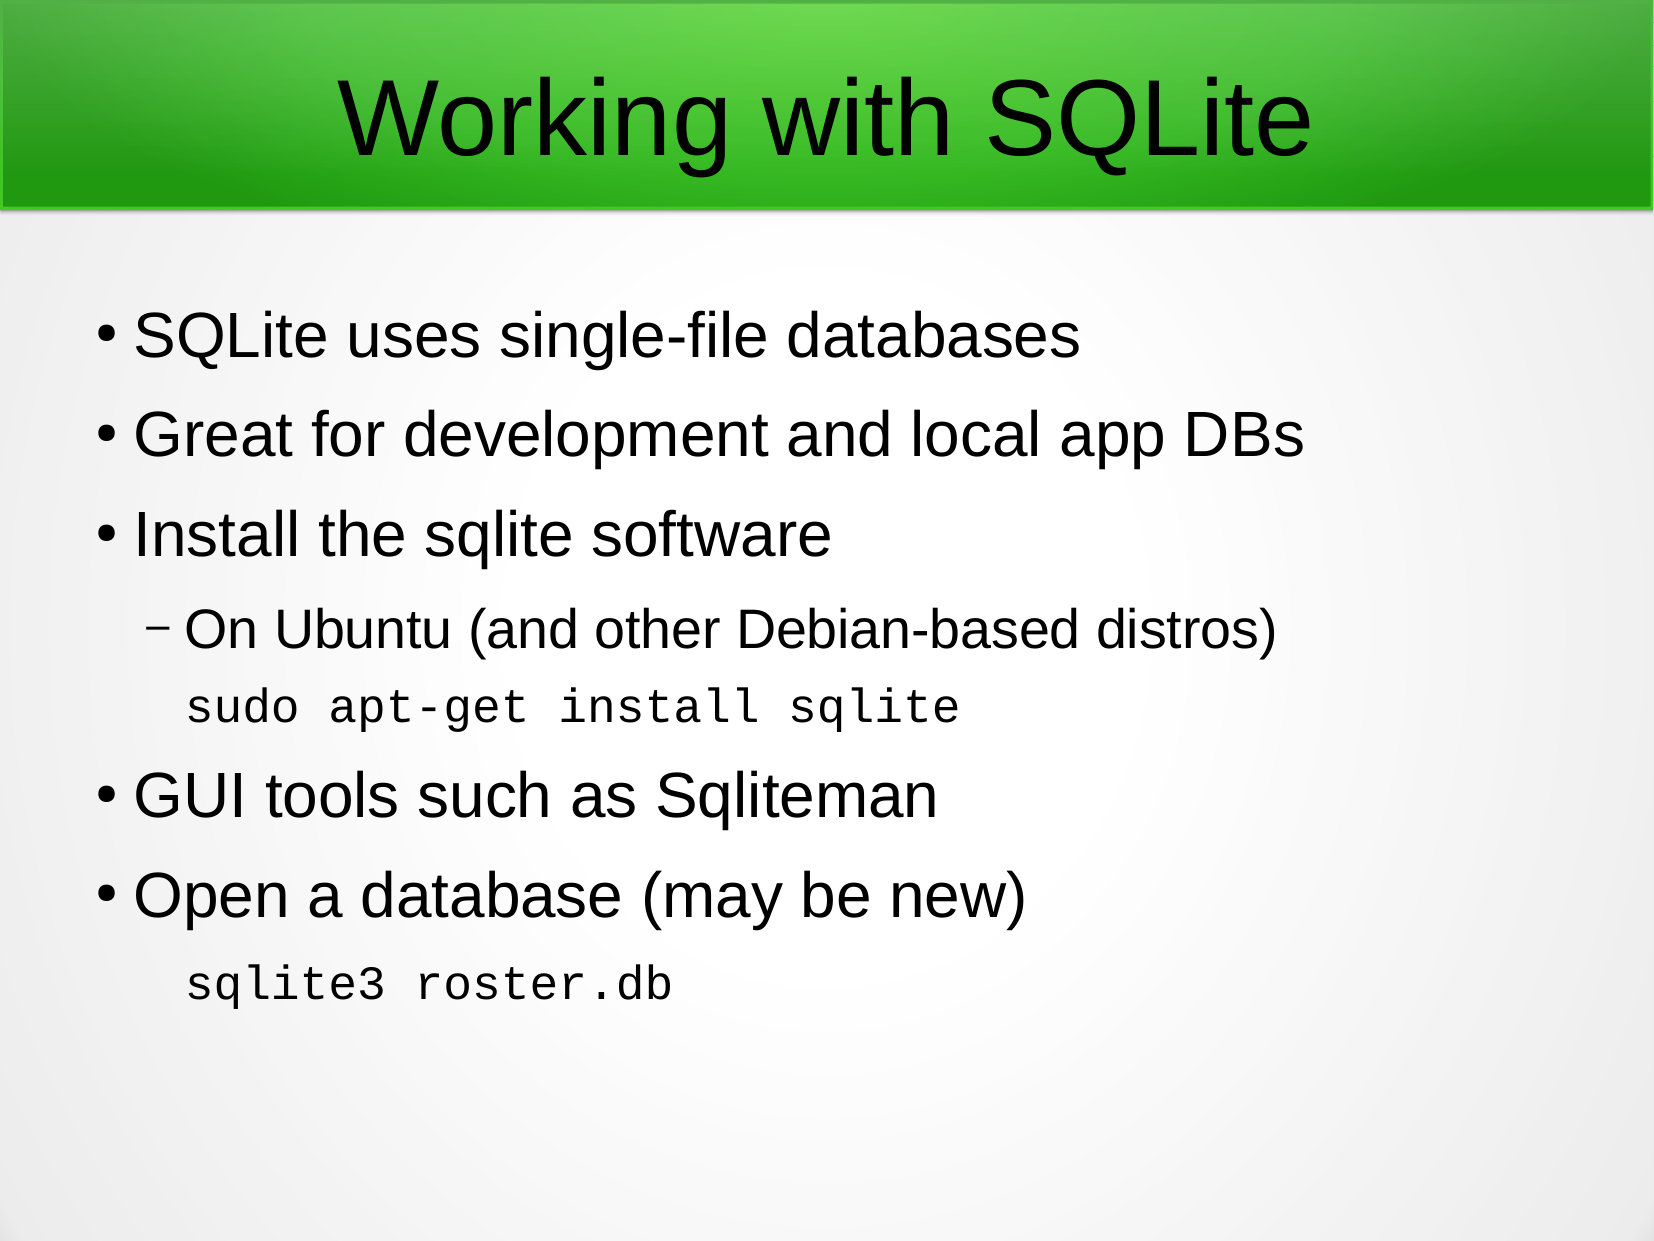

# Working with SQLite
SQLite uses single-file databases
Great for development and local app DBs
Install the sqlite software
On Ubuntu (and other Debian-based distros)
sudo apt-get install sqlite
GUI tools such as Sqliteman
Open a database (may be new)
sqlite3 roster.db